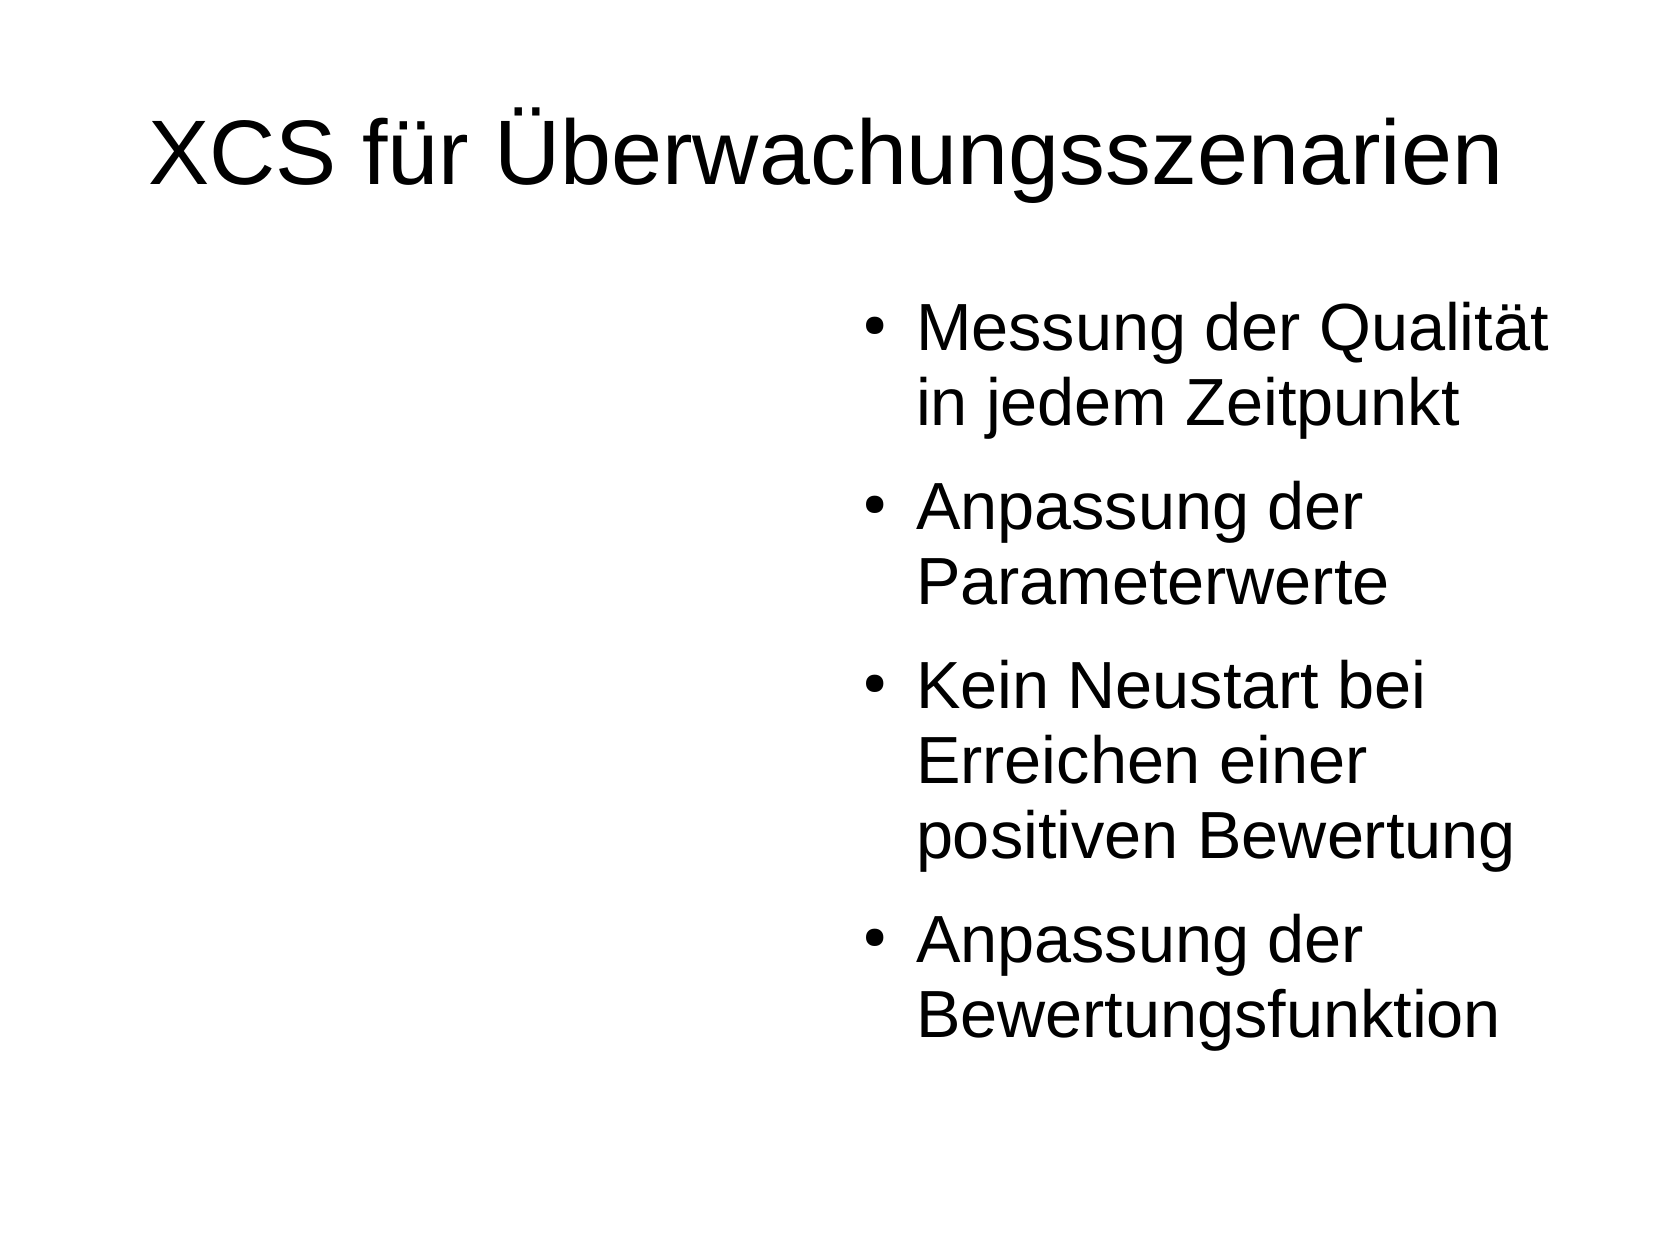

# XCS für Überwachungsszenarien
Messung der Qualität in jedem Zeitpunkt
Anpassung der Parameterwerte
Kein Neustart bei Erreichen einer positiven Bewertung
Anpassung der Bewertungsfunktion